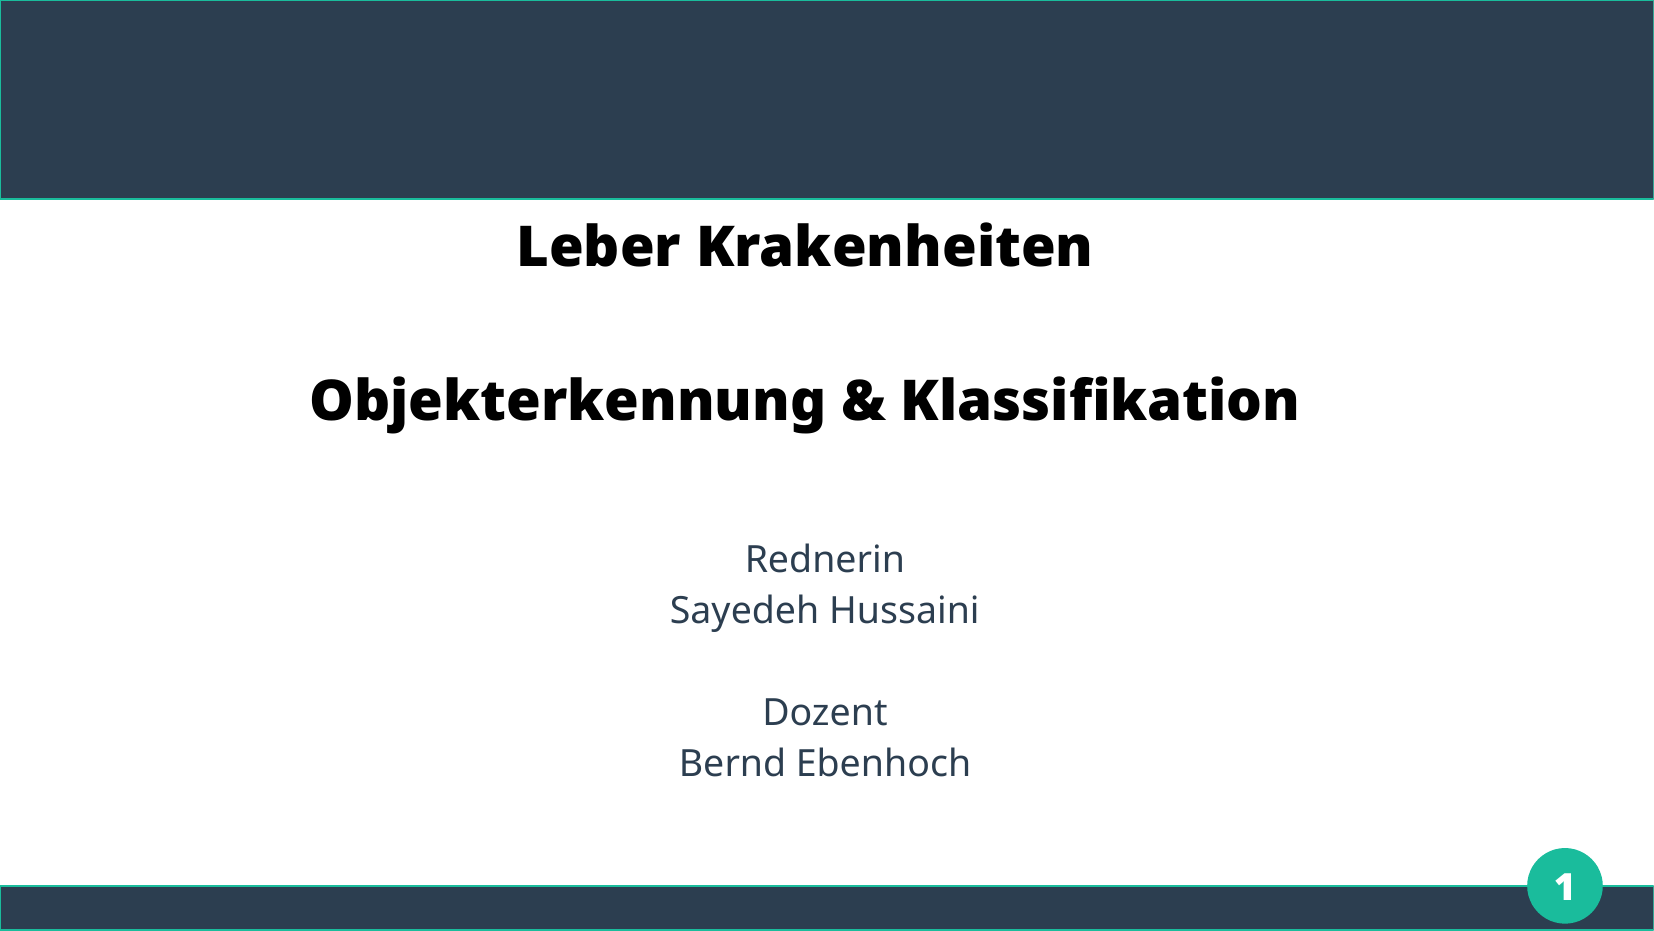

# Leber Krakenheiten Objekterkennung & Klassifikation
Rednerin
Sayedeh Hussaini
Dozent
Bernd Ebenhoch
1